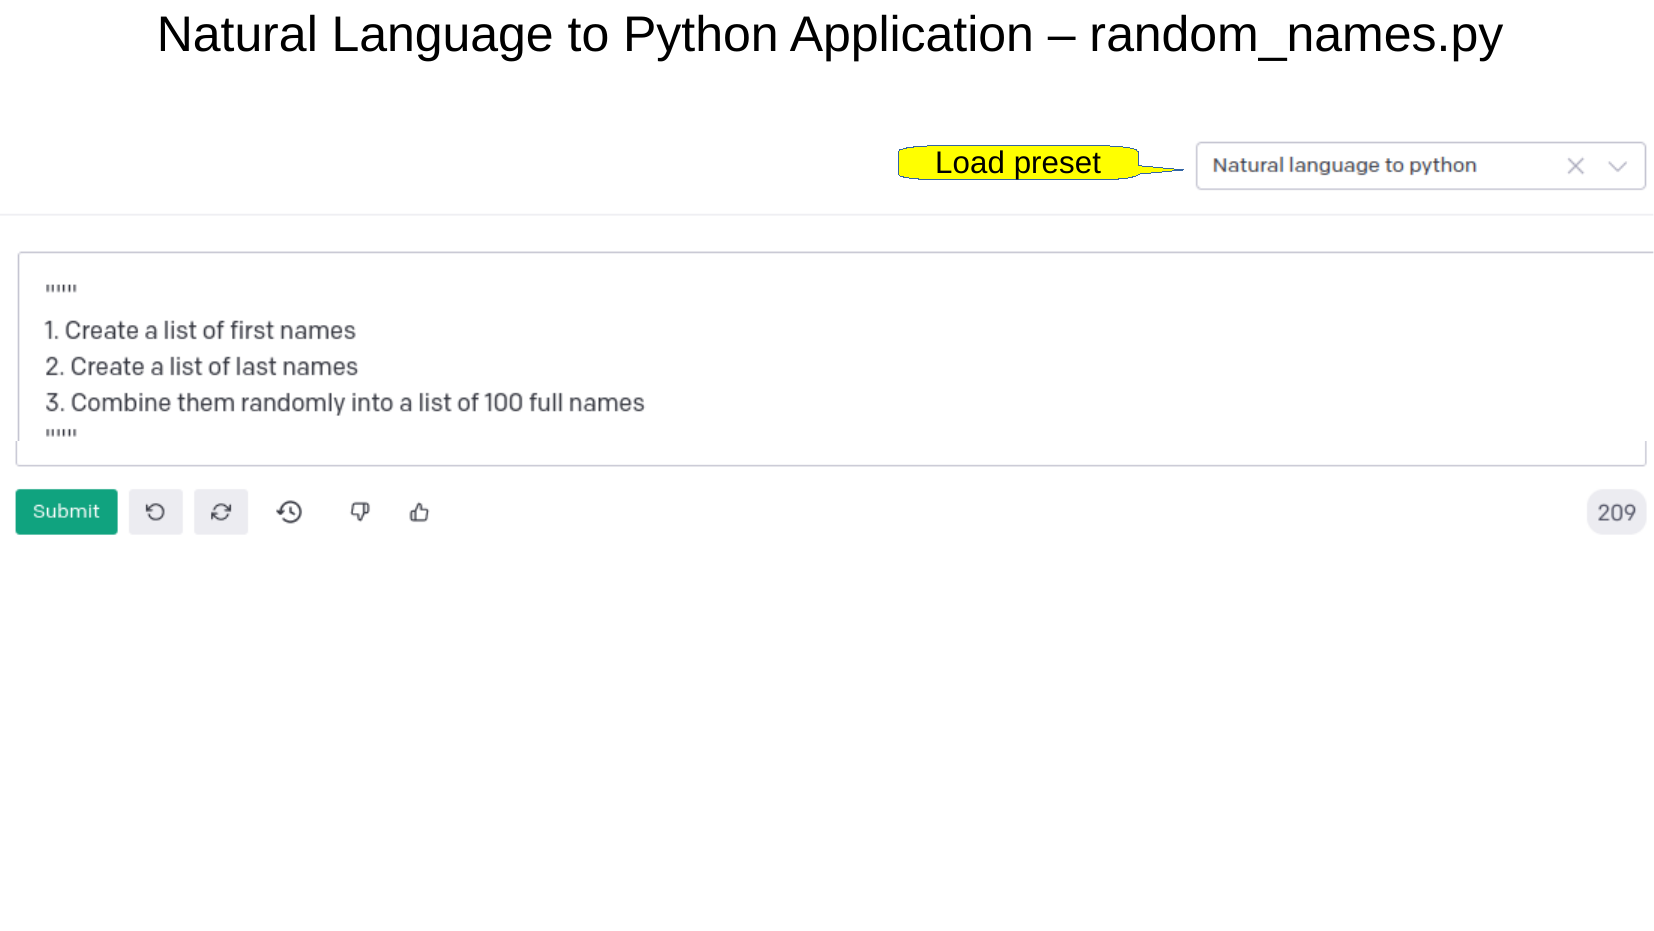

# Natural Language to Python Application – random_names.py
Load preset